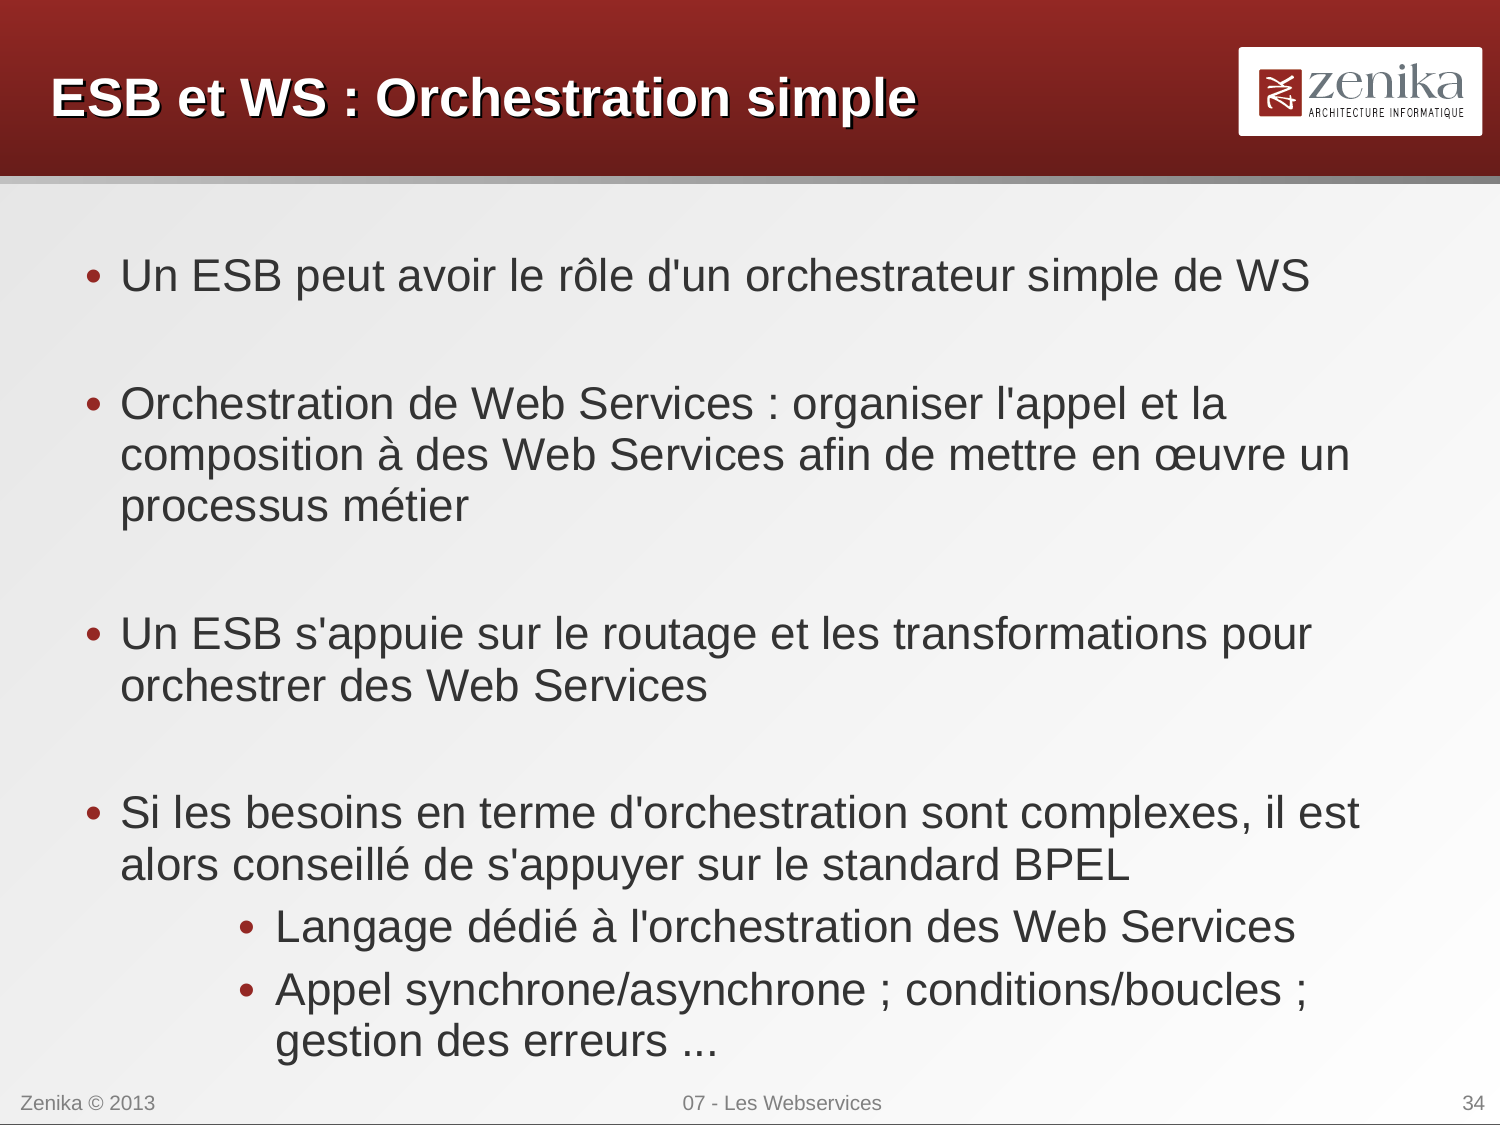

# ESB et WS : Orchestration simple
Un ESB peut avoir le rôle d'un orchestrateur simple de WS
Orchestration de Web Services : organiser l'appel et la composition à des Web Services afin de mettre en œuvre un processus métier
Un ESB s'appuie sur le routage et les transformations pour orchestrer des Web Services
Si les besoins en terme d'orchestration sont complexes, il est alors conseillé de s'appuyer sur le standard BPEL
Langage dédié à l'orchestration des Web Services
Appel synchrone/asynchrone ; conditions/boucles ; gestion des erreurs ...